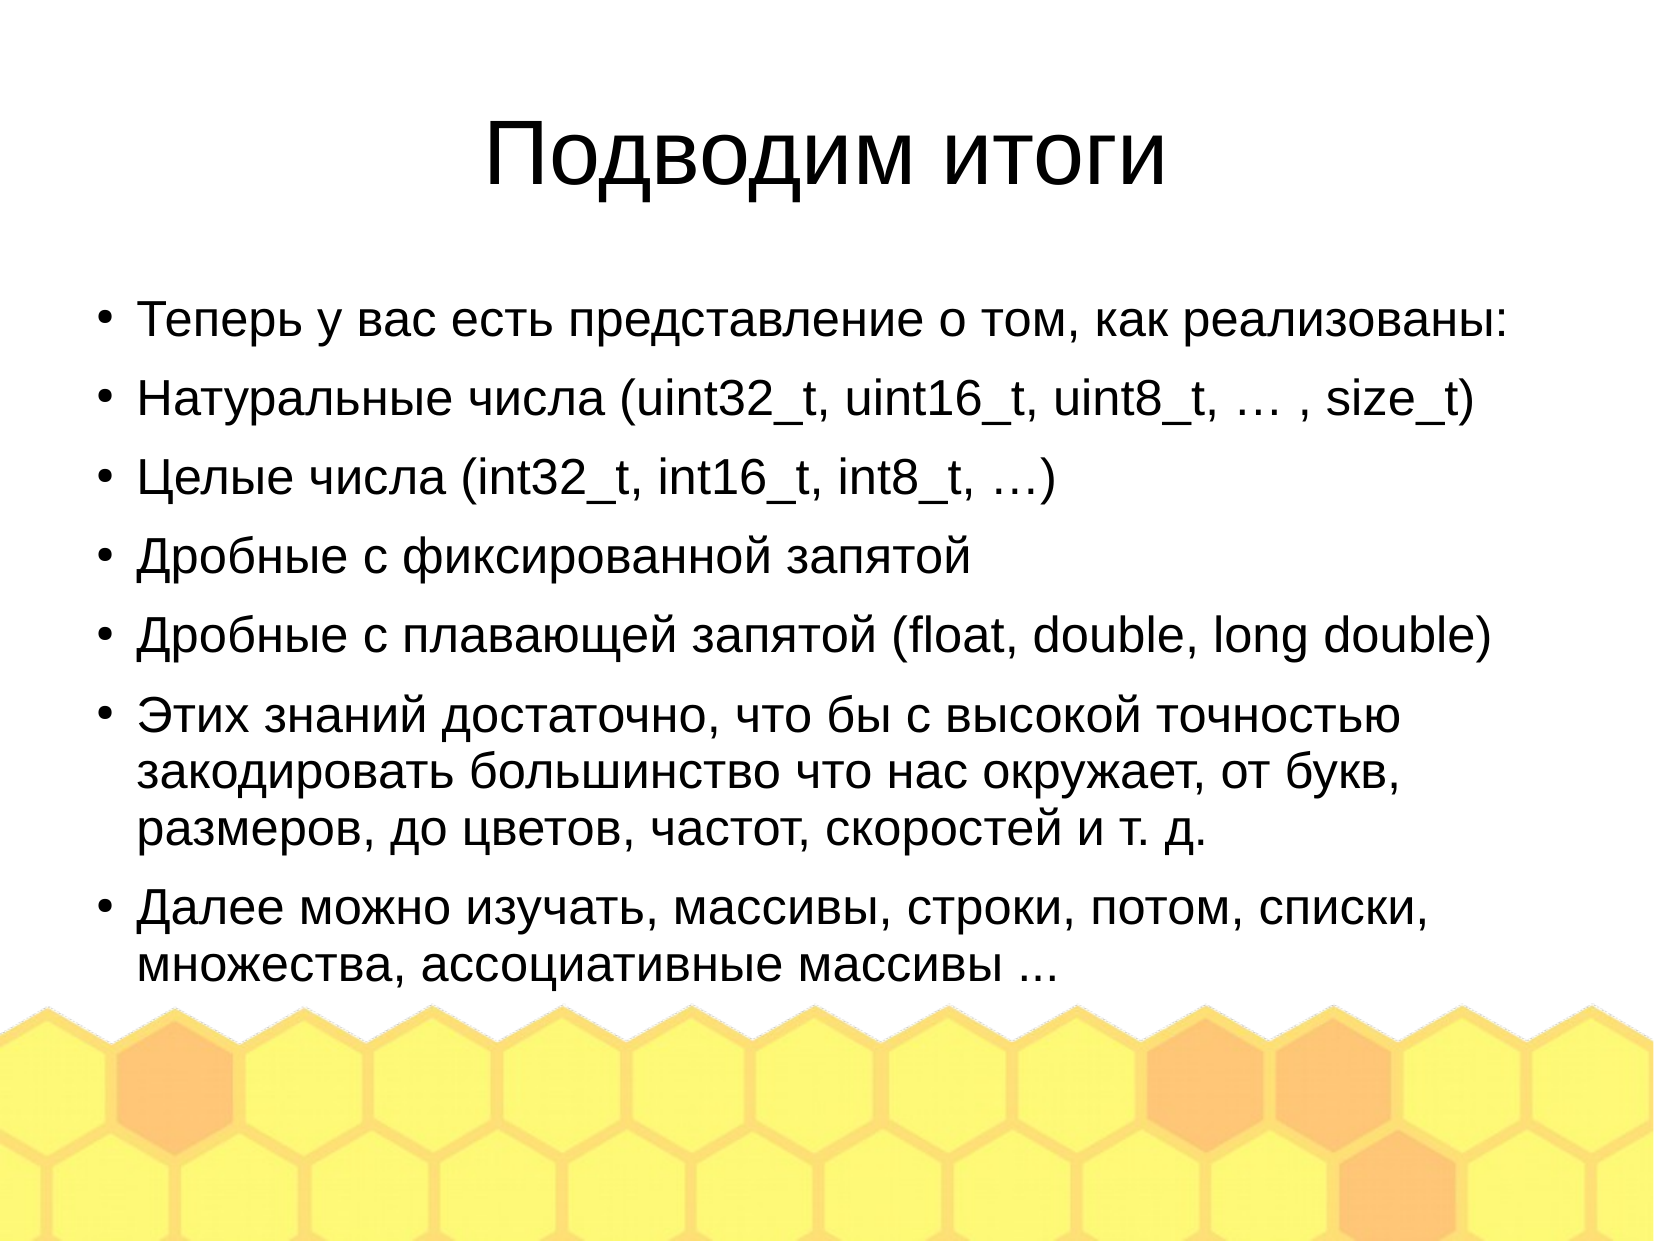

# Подводим итоги
Теперь у вас есть представление о том, как реализованы:
Натуральные числа (uint32_t, uint16_t, uint8_t, … , size_t)
Целые числа (int32_t, int16_t, int8_t, …)
Дробные с фиксированной запятой
Дробные с плавающей запятой (float, double, long double)
Этих знаний достаточно, что бы с высокой точностью закодировать большинство что нас окружает, от букв, размеров, до цветов, частот, скоростей и т. д.
Далее можно изучать, массивы, строки, потом, списки, множества, ассоциативные массивы ...